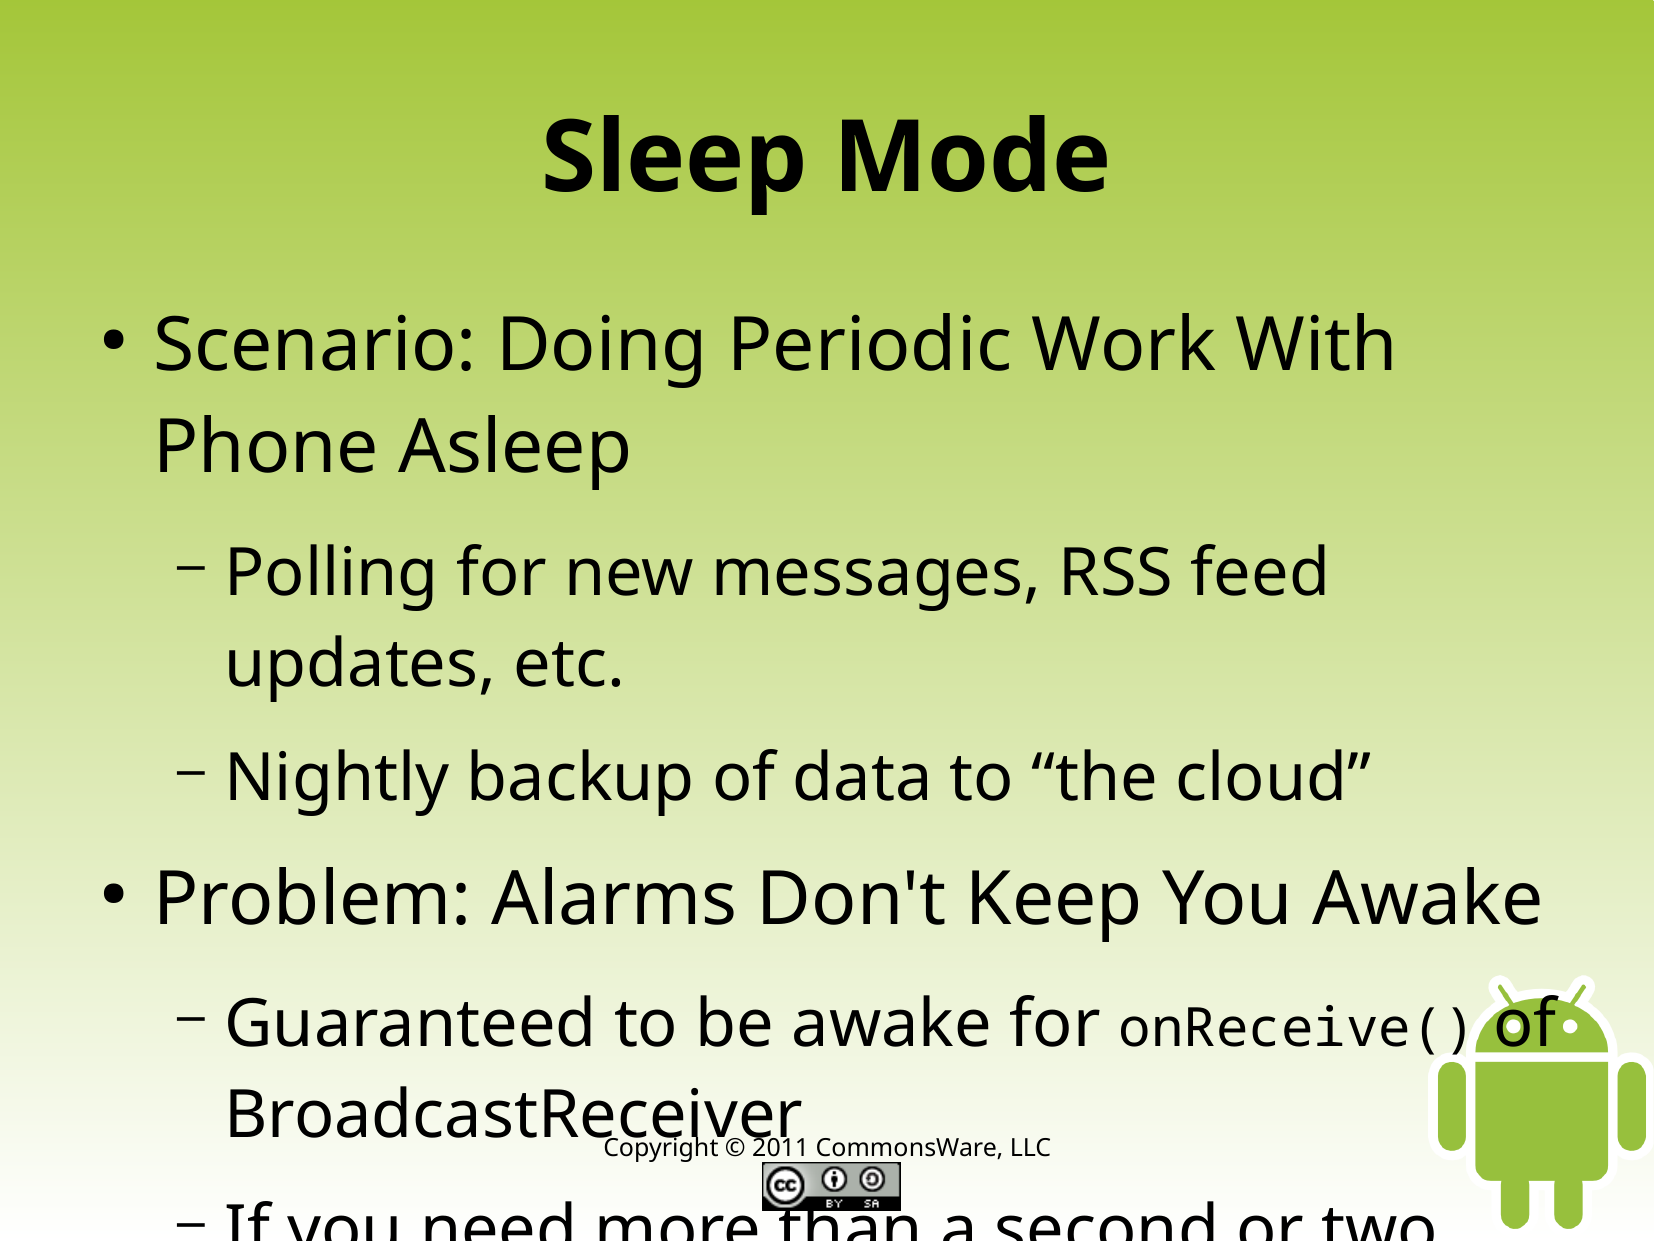

# Sleep Mode
Scenario: Doing Periodic Work With Phone Asleep
Polling for new messages, RSS feed updates, etc.
Nightly backup of data to “the cloud”
Problem: Alarms Don't Keep You Awake
Guaranteed to be awake for onReceive() of BroadcastReceiver
If you need more than a second or two,
problems!